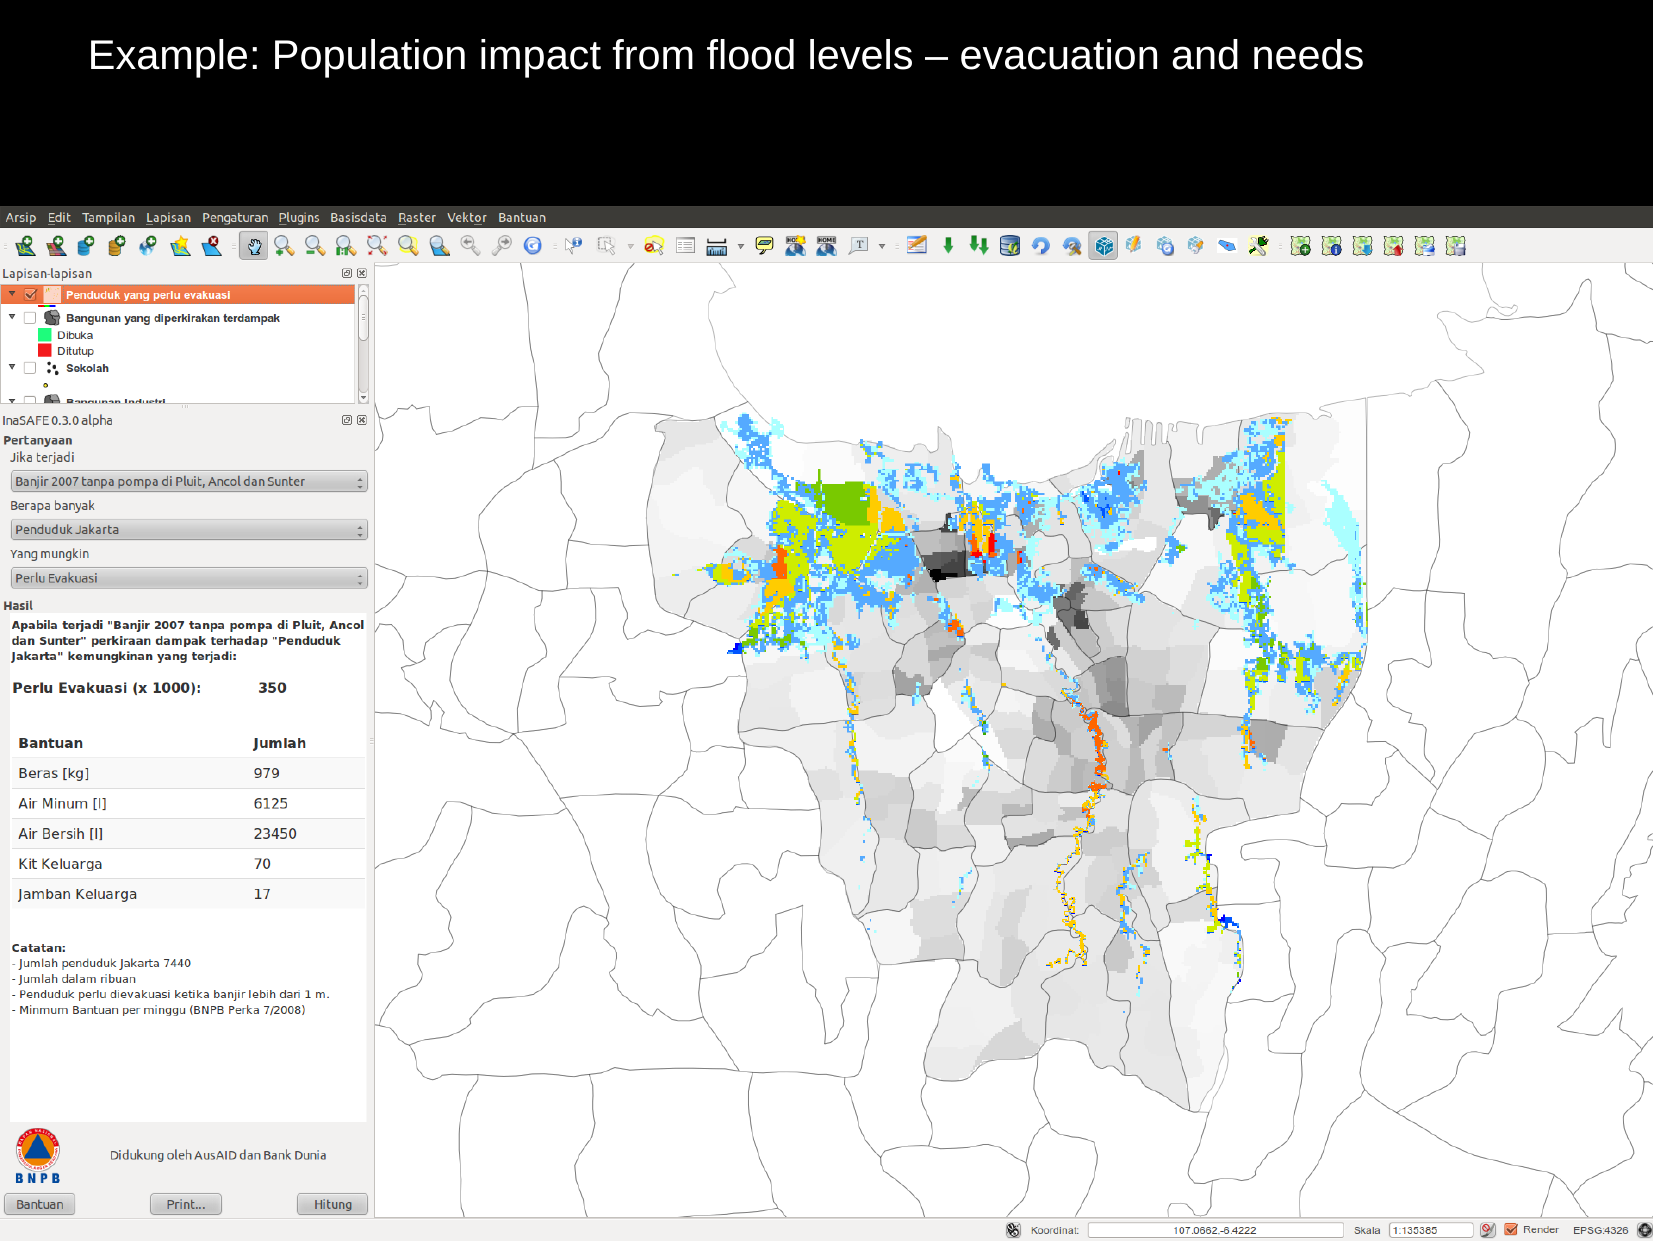

Example: Population impact from flood levels – evacuation and needs